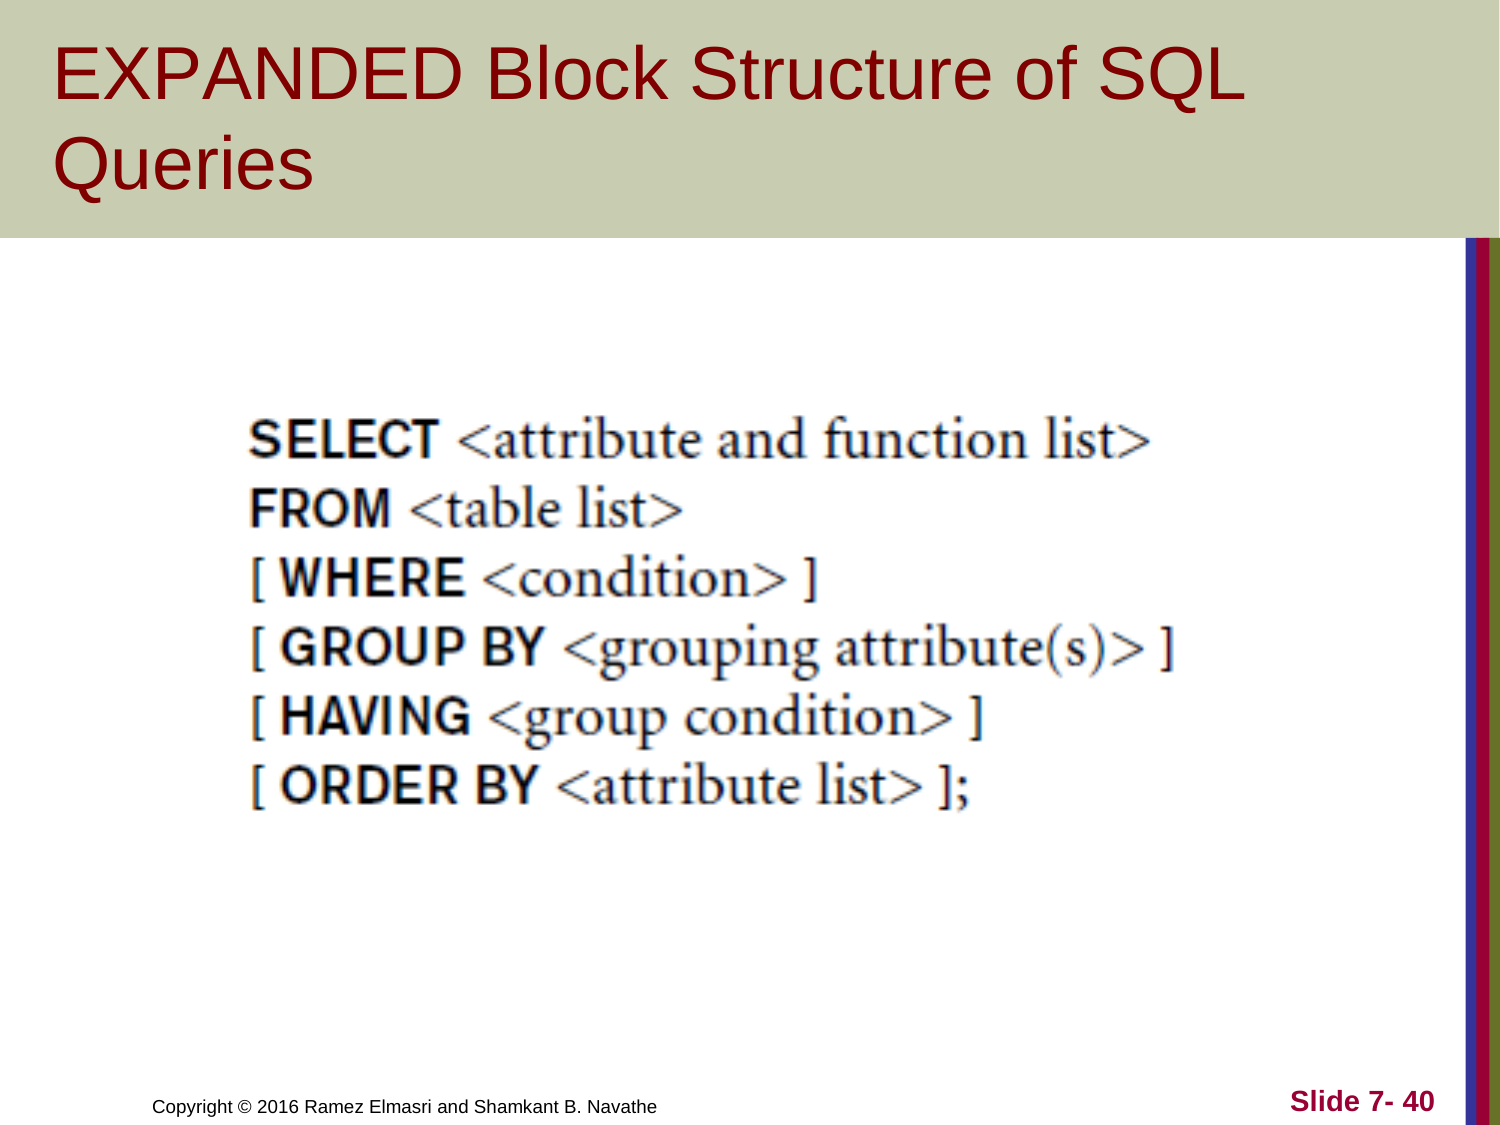

# EXPANDED Block Structure of SQL Queries
Slide 7- 40